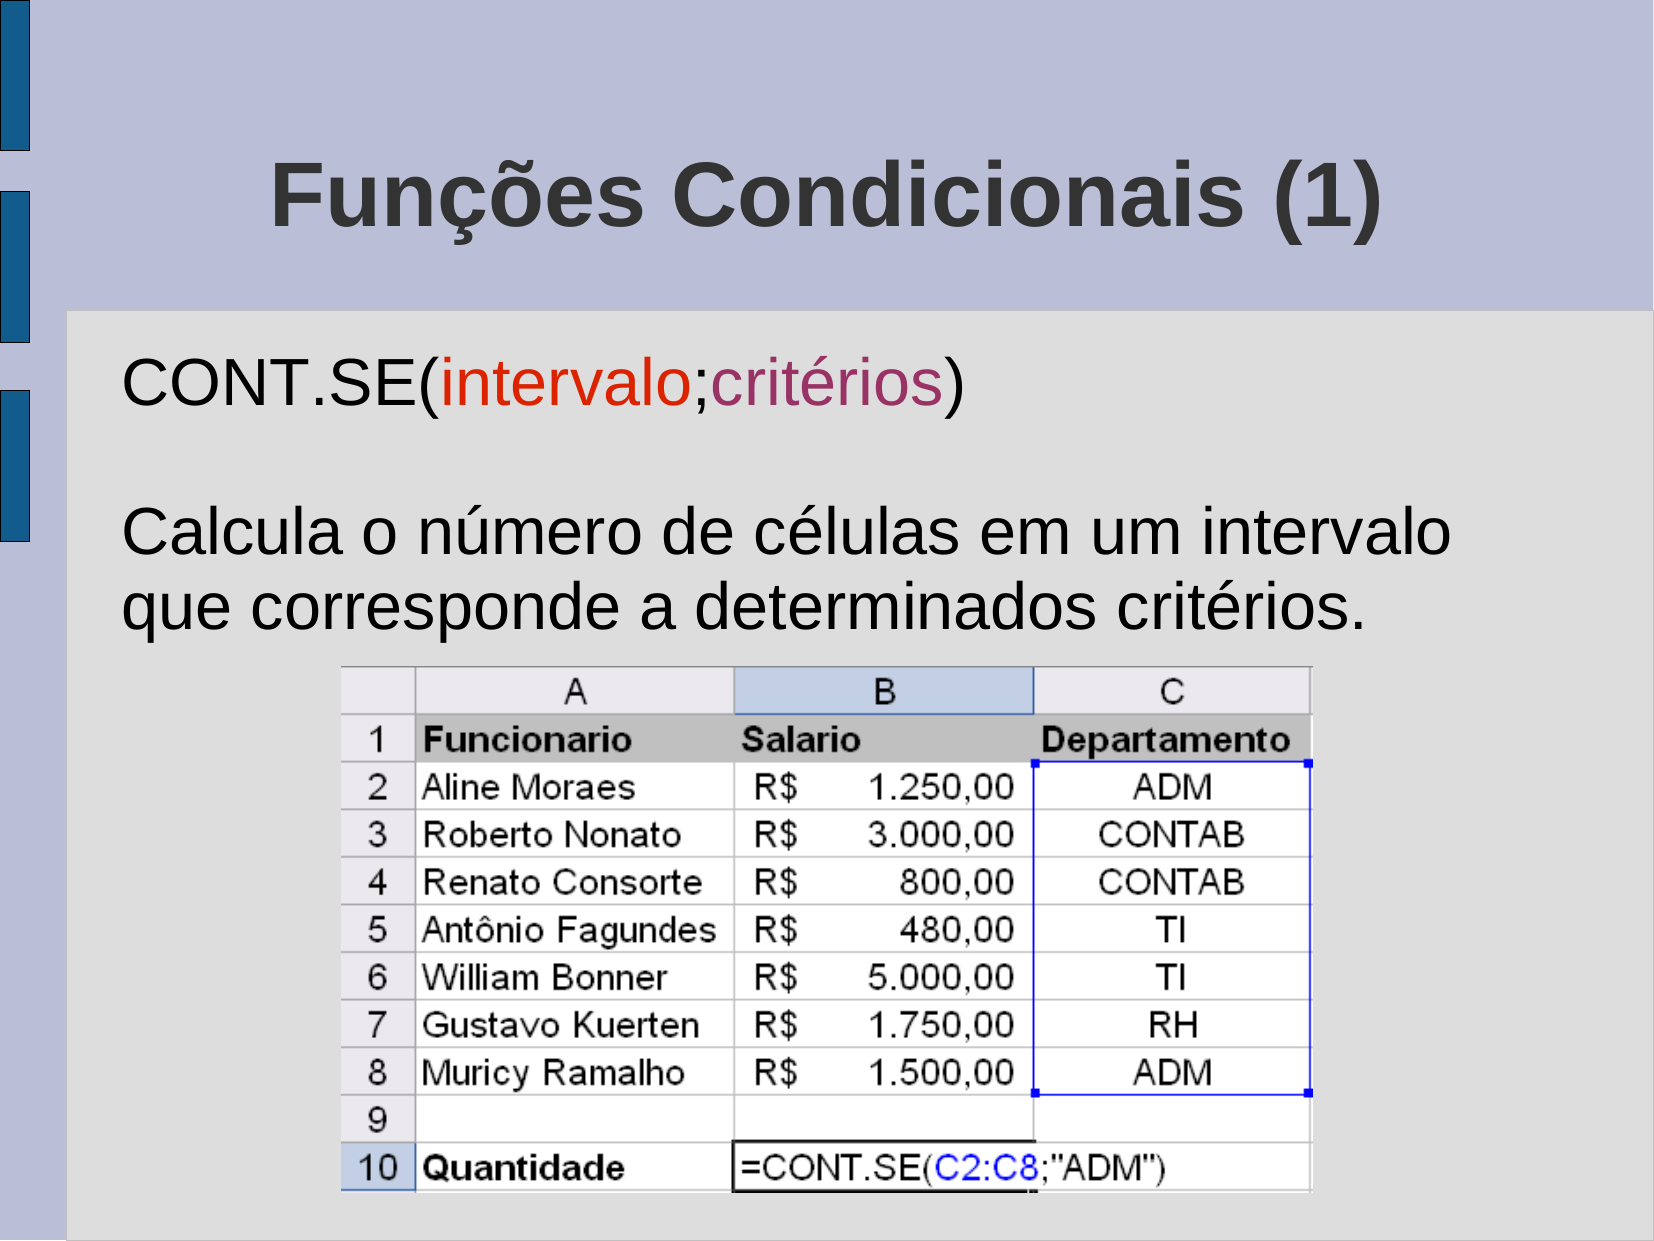

# Funções Condicionais (1)
CONT.SE(intervalo;critérios)
Calcula o número de células em um intervalo que corresponde a determinados critérios.